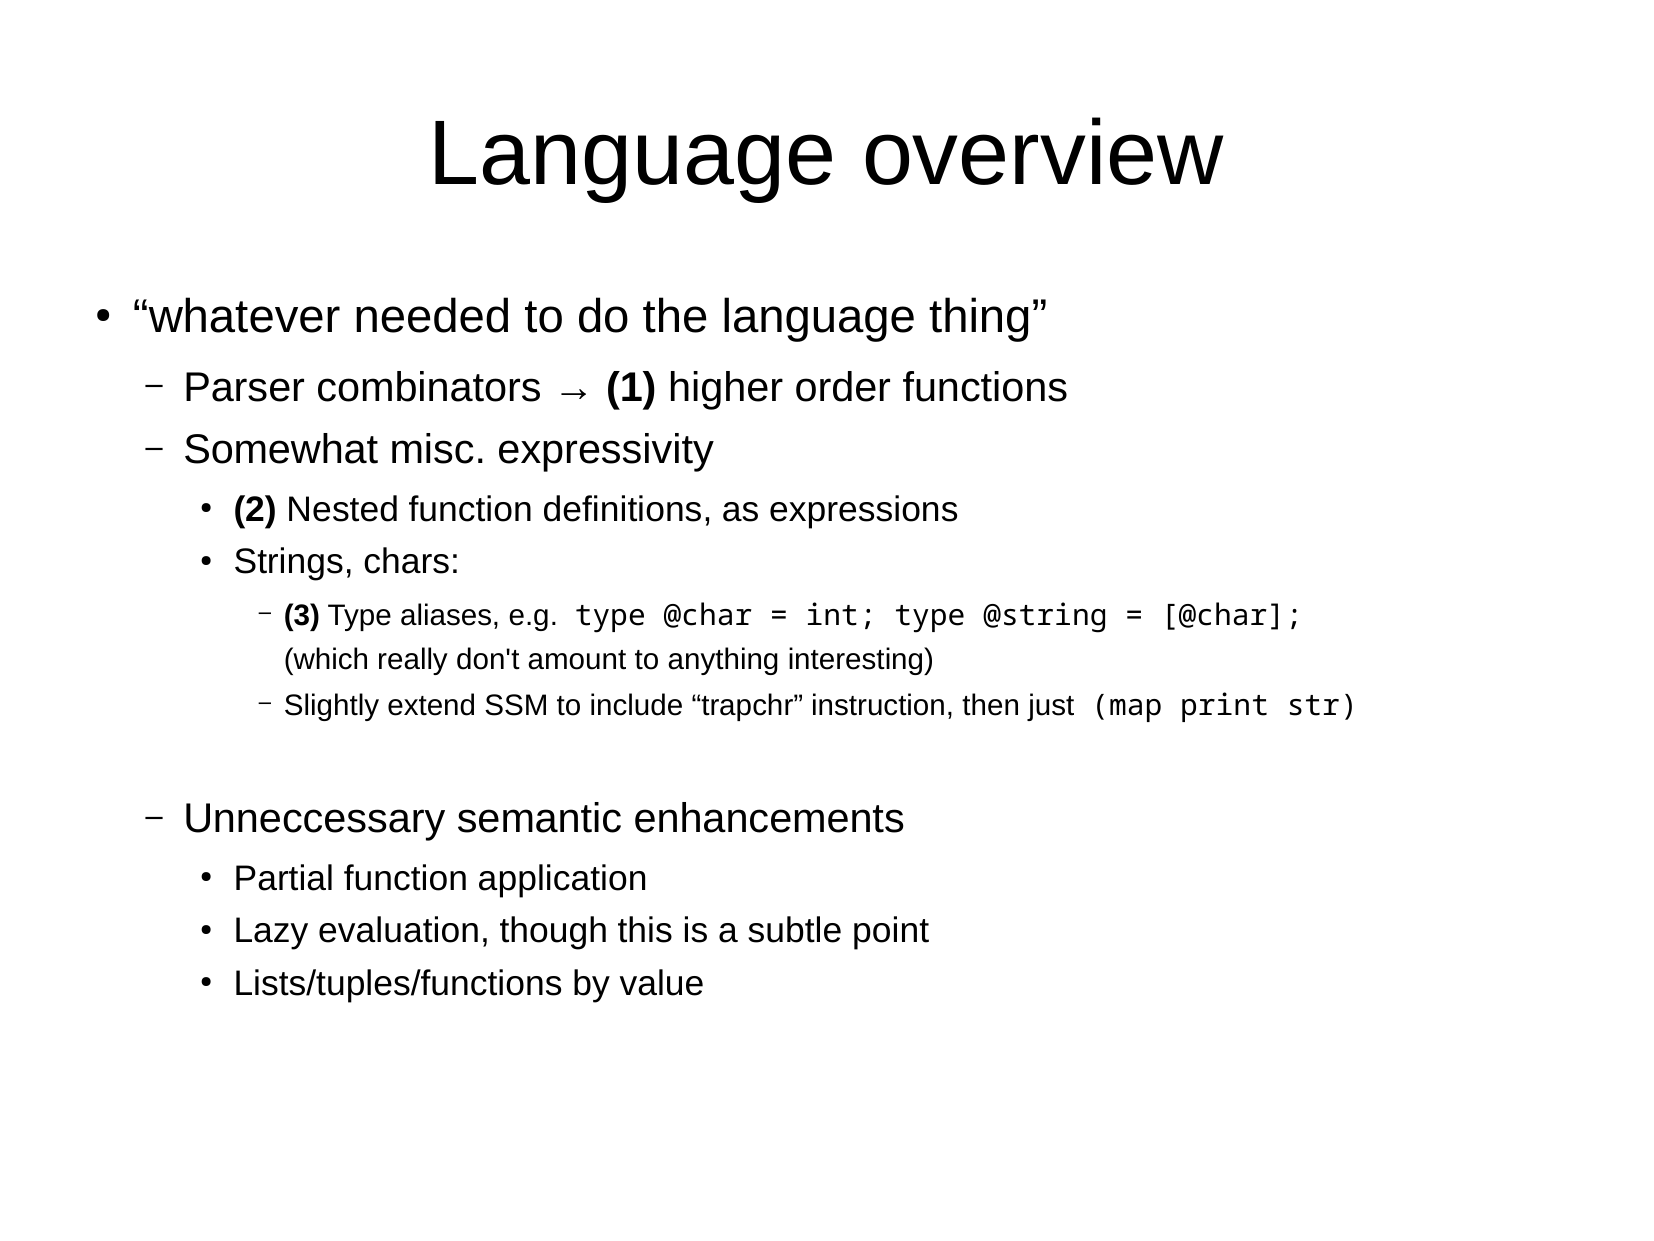

# Language overview
“whatever needed to do the language thing”
Parser combinators → (1) higher order functions
Somewhat misc. expressivity
(2) Nested function definitions, as expressions
Strings, chars:
(3) Type aliases, e.g. type @char = int; type @string = [@char];
(which really don't amount to anything interesting)
Slightly extend SSM to include “trapchr” instruction, then just (map print str)
Unneccessary semantic enhancements
Partial function application
Lazy evaluation, though this is a subtle point
Lists/tuples/functions by value